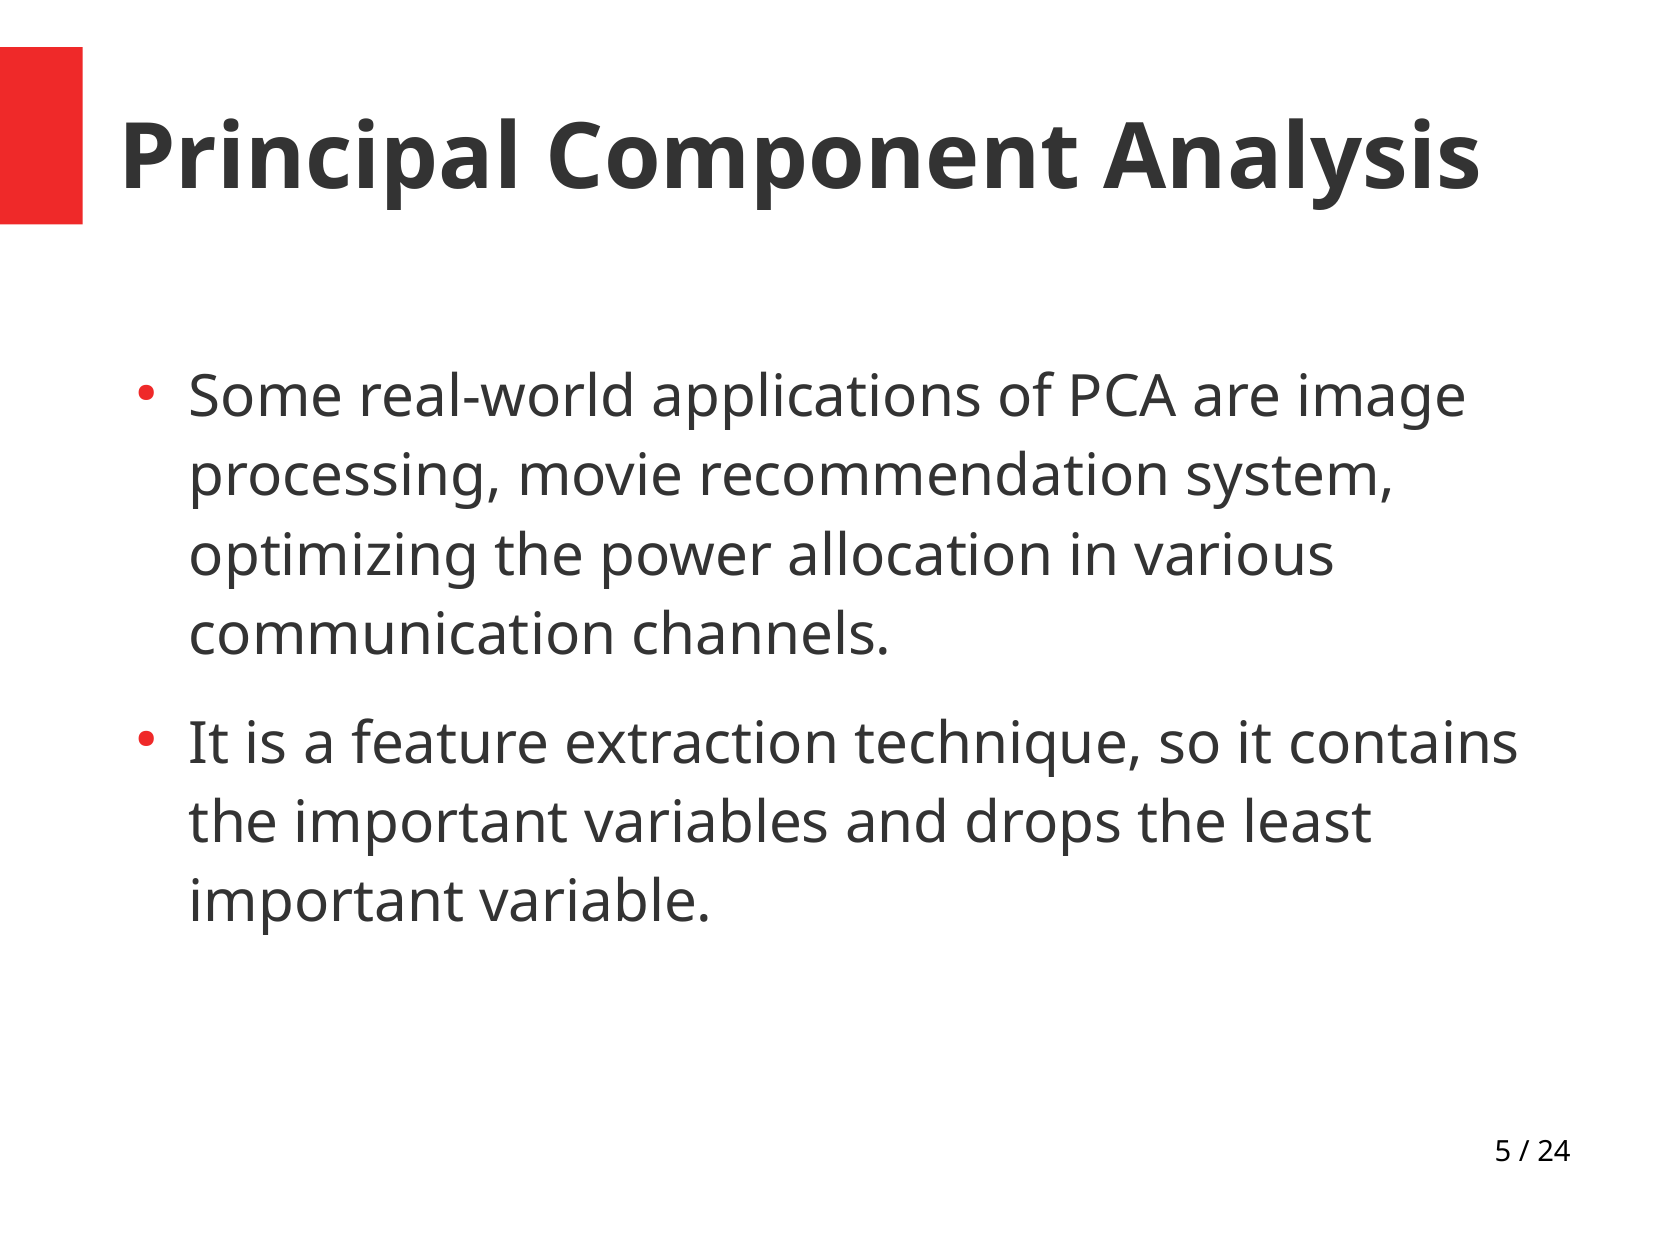

# Principal Component Analysis
Some real-world applications of PCA are image processing, movie recommendation system, optimizing the power allocation in various communication channels.
It is a feature extraction technique, so it contains the important variables and drops the least important variable.
5